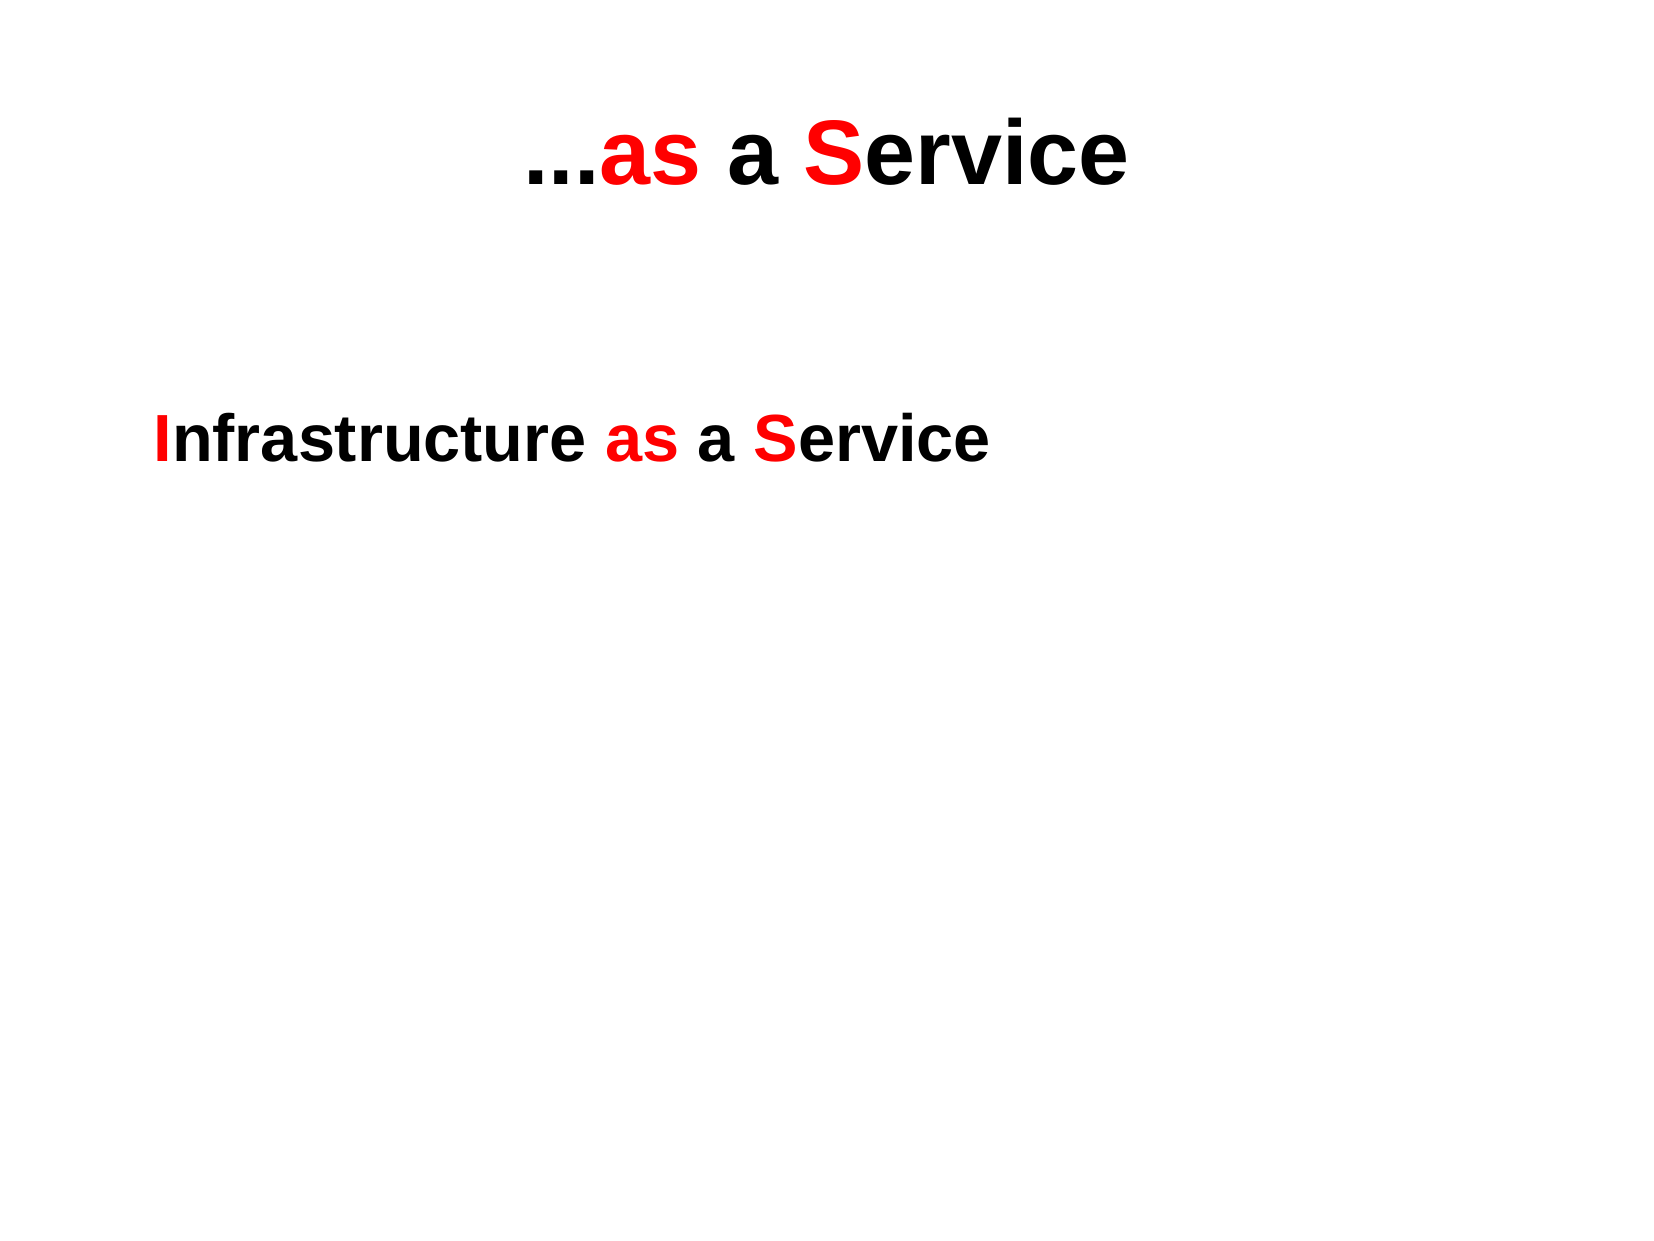

# ...as a Service
Infrastructure as a Service